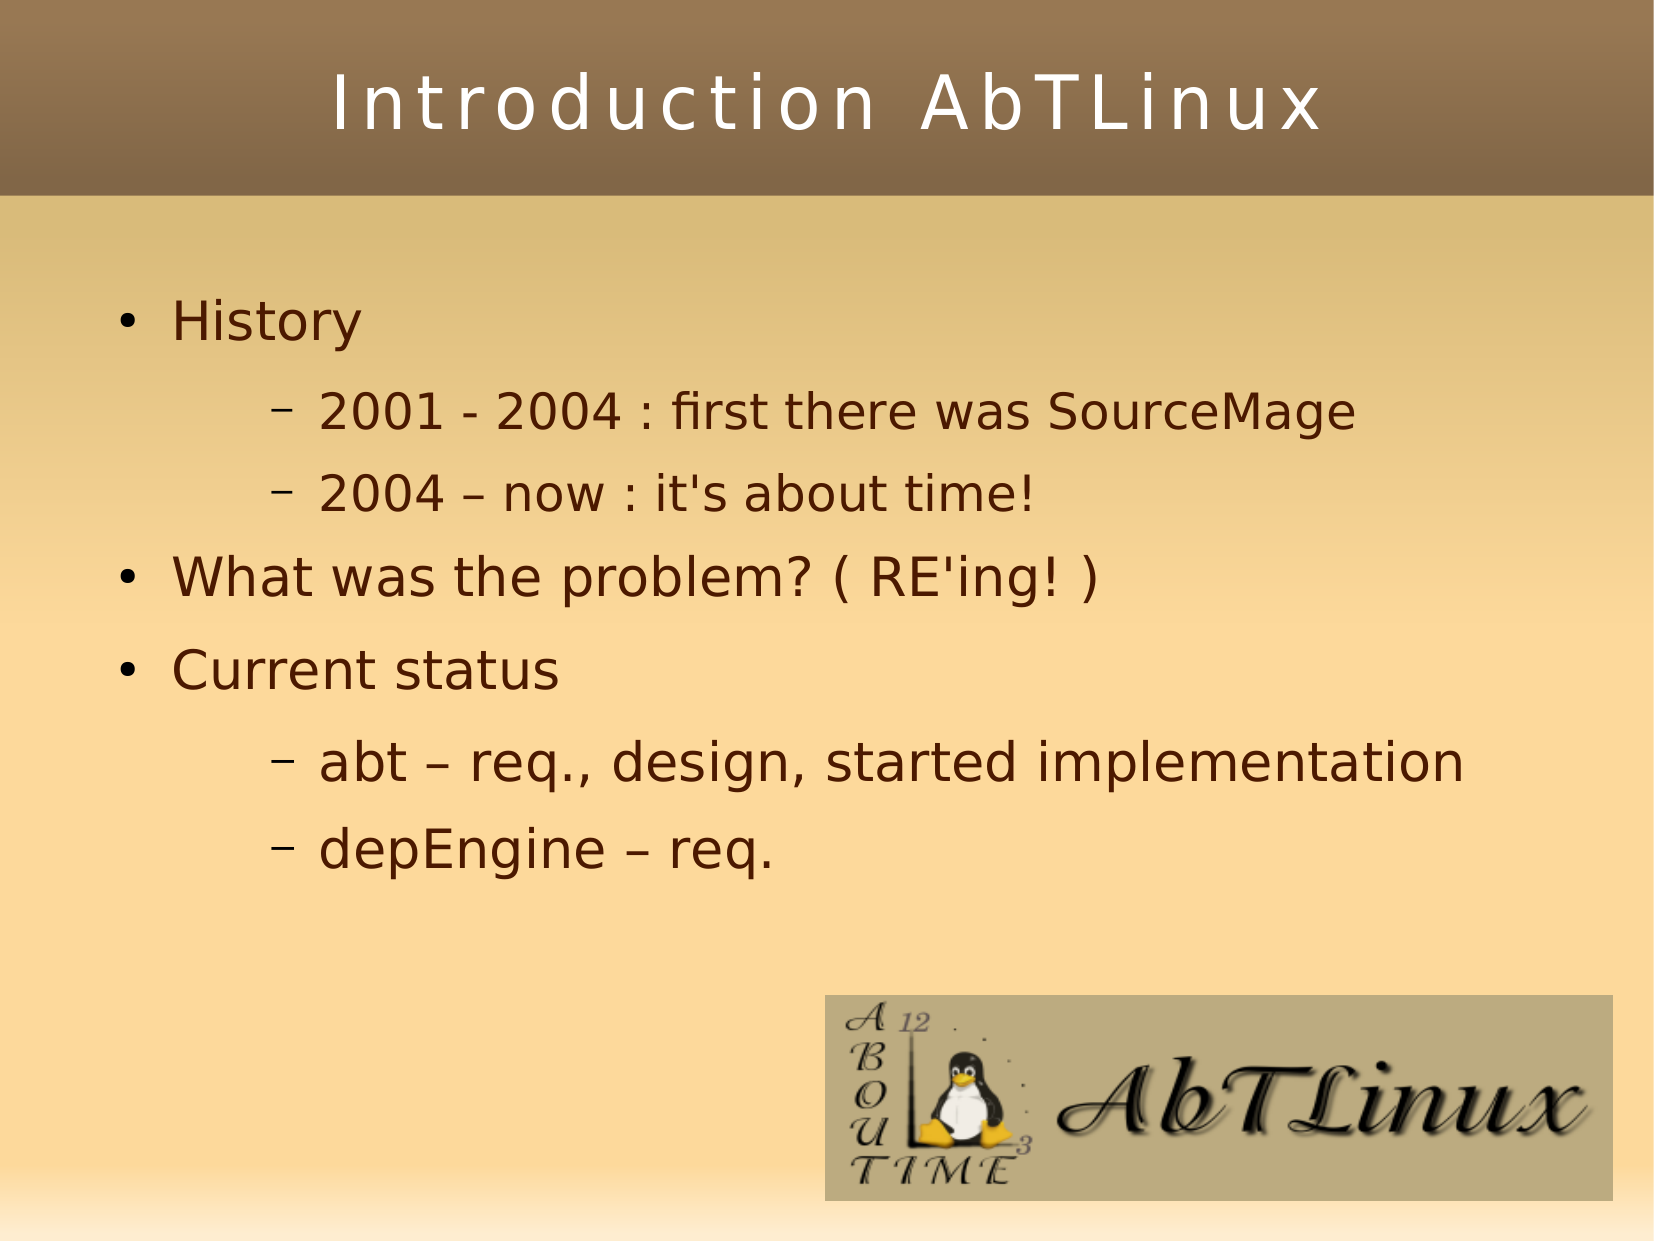

# Introduction AbTLinux
History
2001 - 2004 : first there was SourceMage
2004 – now : it's about time!
What was the problem? ( RE'ing! )
Current status
abt – req., design, started implementation
depEngine – req.